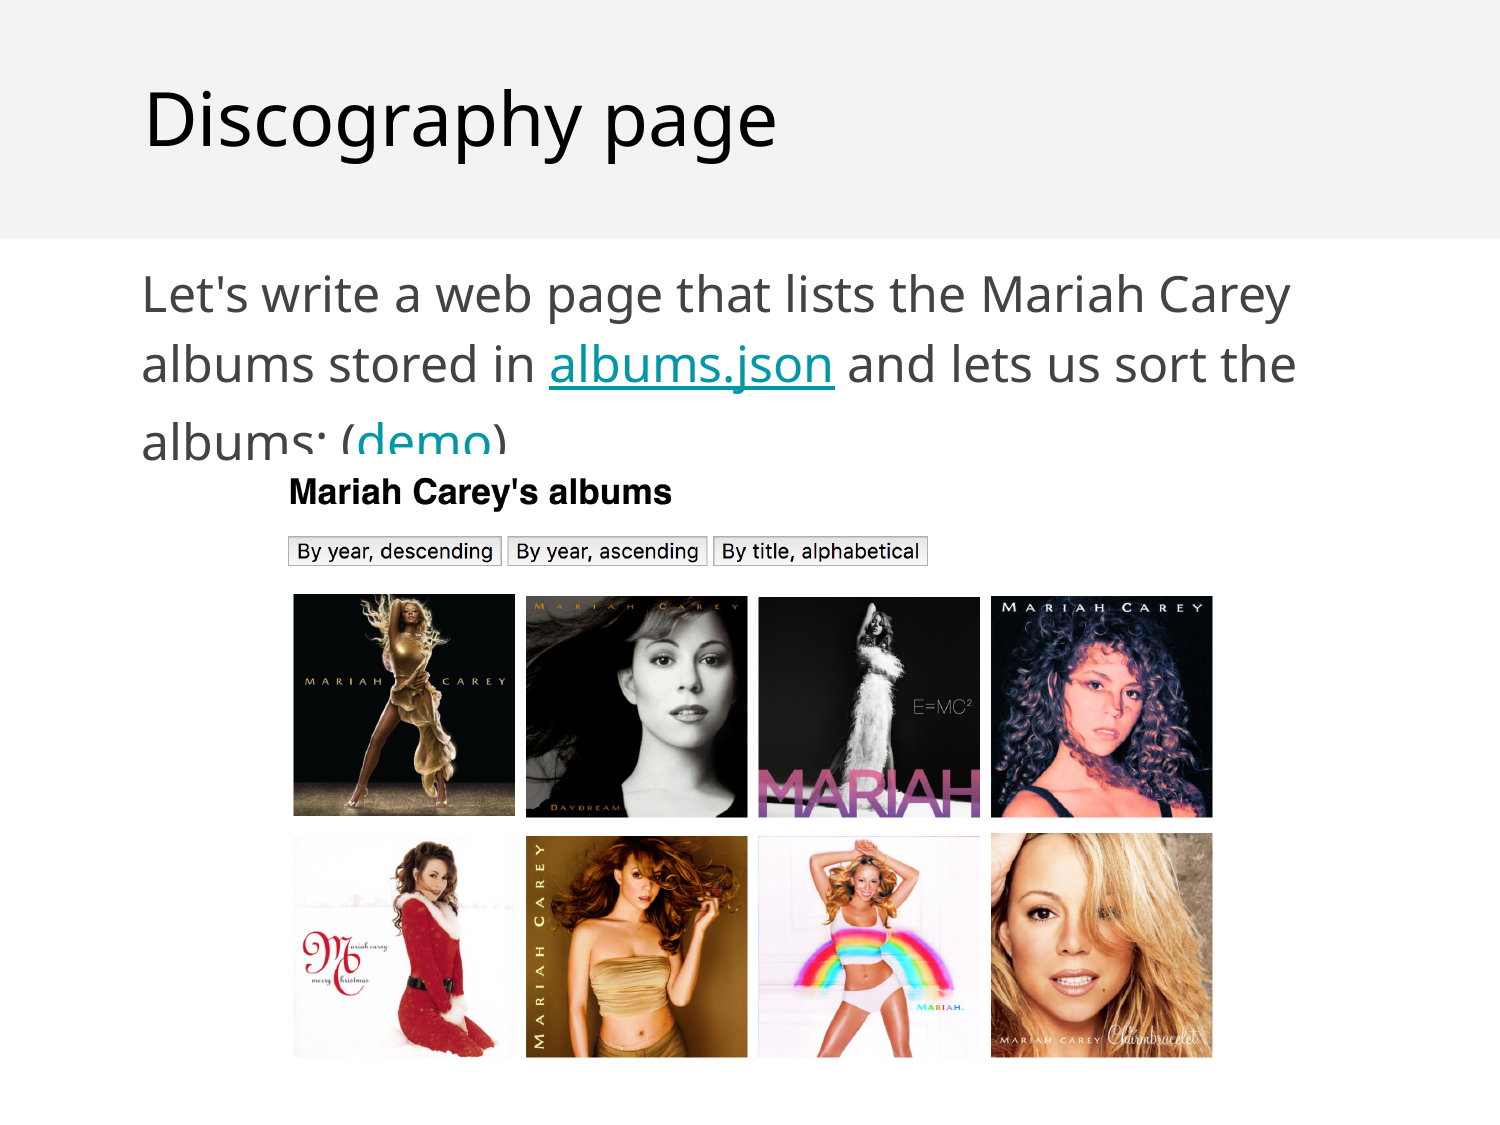

# Discography page
Let's write a web page that lists the Mariah Carey albums stored in albums.json and lets us sort the albums: (demo)